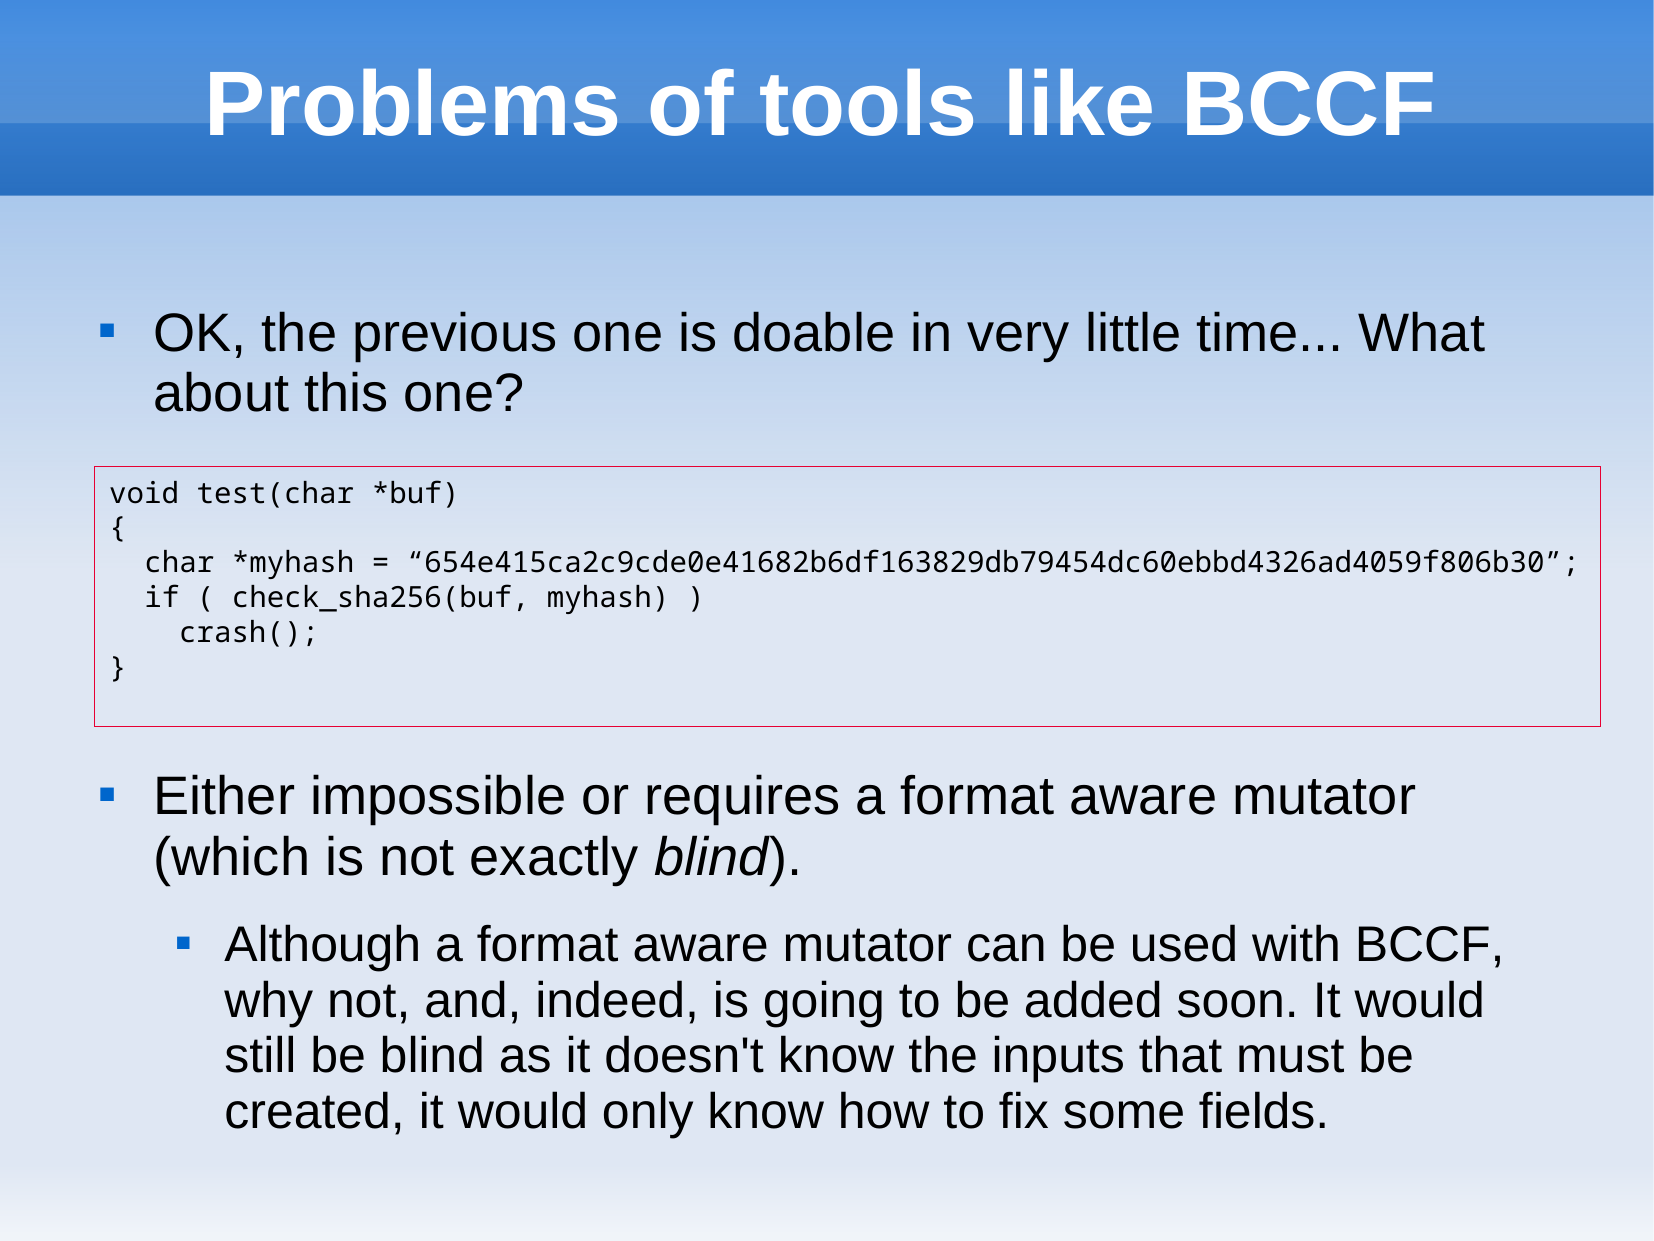

# Problems of tools like BCCF
OK, the previous one is doable in very little time... What about this one?
Either impossible or requires a format aware mutator (which is not exactly blind).
Although a format aware mutator can be used with BCCF, why not, and, indeed, is going to be added soon. It would still be blind as it doesn't know the inputs that must be created, it would only know how to fix some fields.
void test(char *buf)
{
 char *myhash = “654e415ca2c9cde0e41682b6df163829db79454dc60ebbd4326ad4059f806b30”;
 if ( check_sha256(buf, myhash) )
 crash();
}